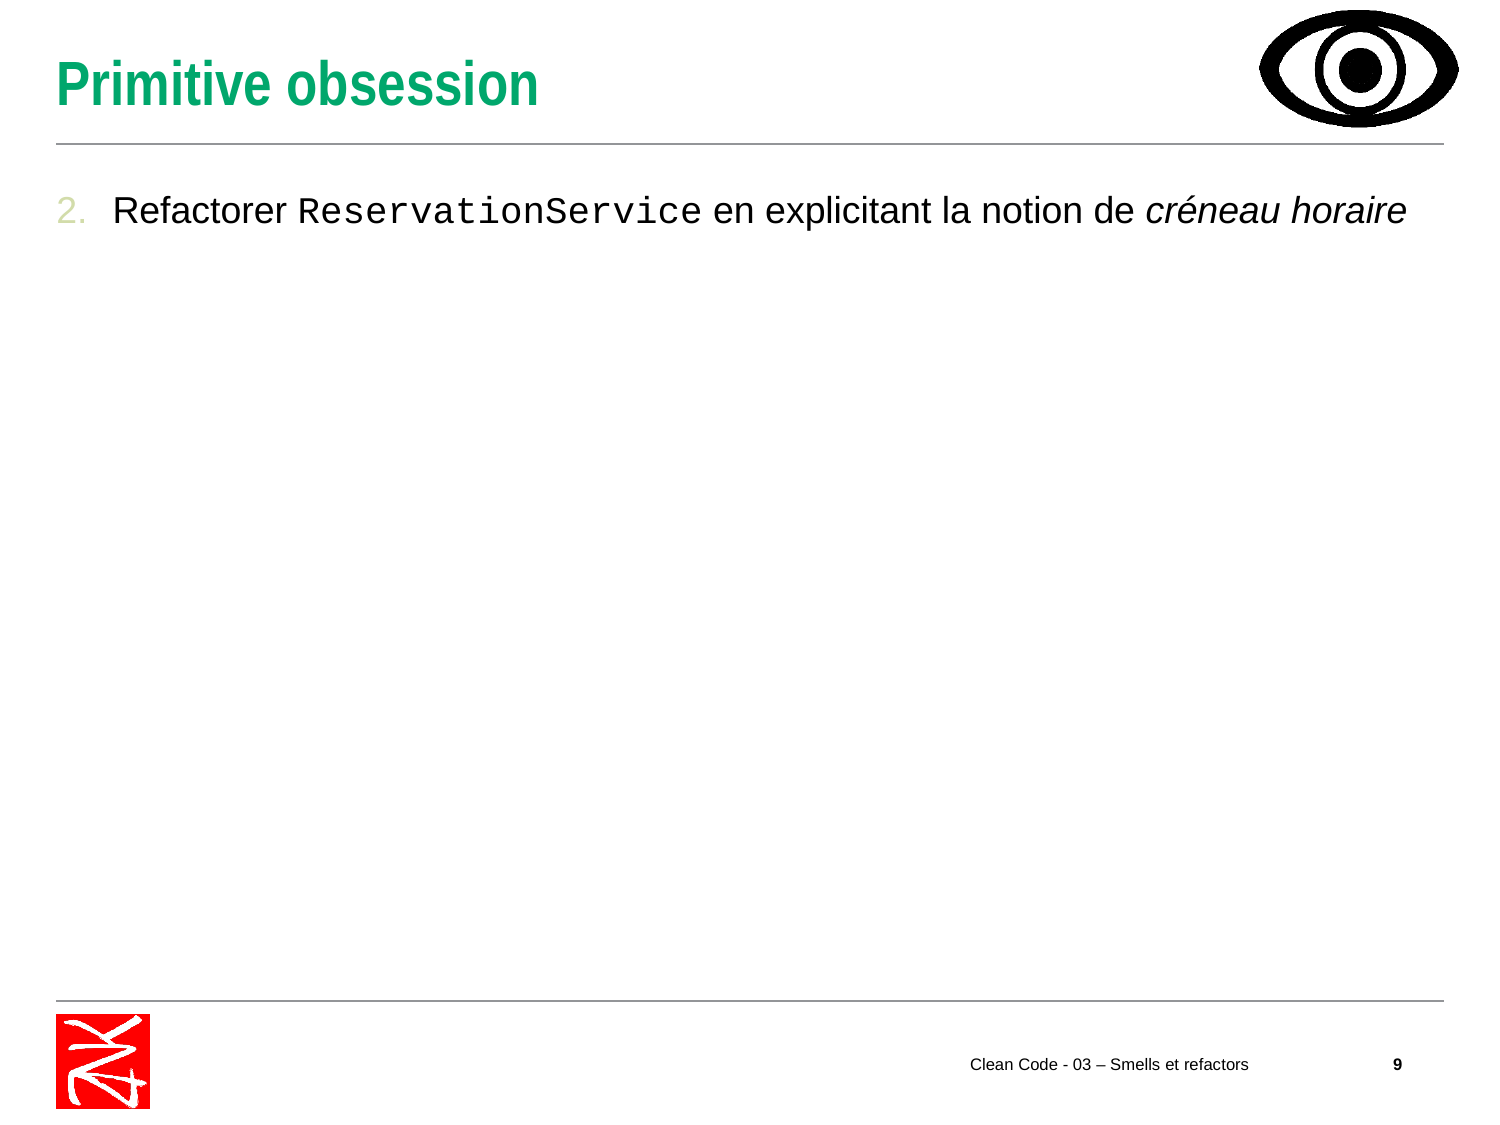

# Primitive obsession
Refactorer ReservationService en explicitant la notion de créneau horaire
Clean Code - 03 – Smells et refactors